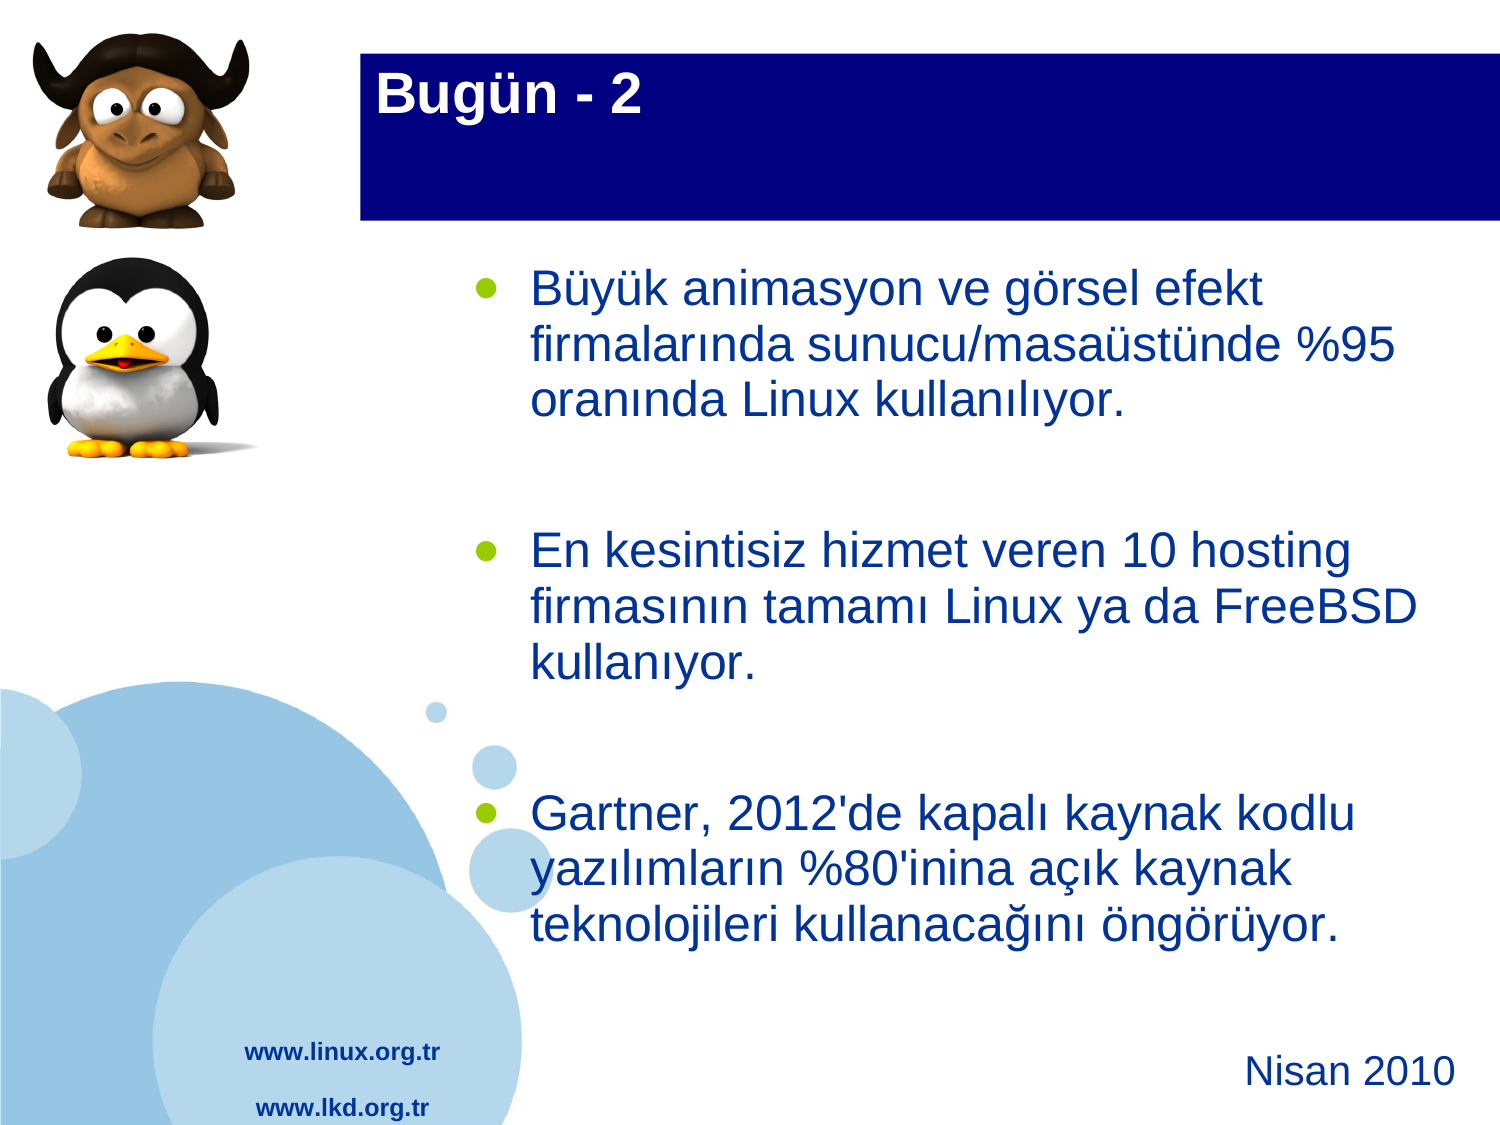

# Bugün - 2
Büyük animasyon ve görsel efekt firmalarında sunucu/masaüstünde %95 oranında Linux kullanılıyor.
En kesintisiz hizmet veren 10 hosting firmasının tamamı Linux ya da FreeBSD kullanıyor.
Gartner, 2012'de kapalı kaynak kodlu yazılımların %80'inina açık kaynak teknolojileri kullanacağını öngörüyor.
Nisan 2010